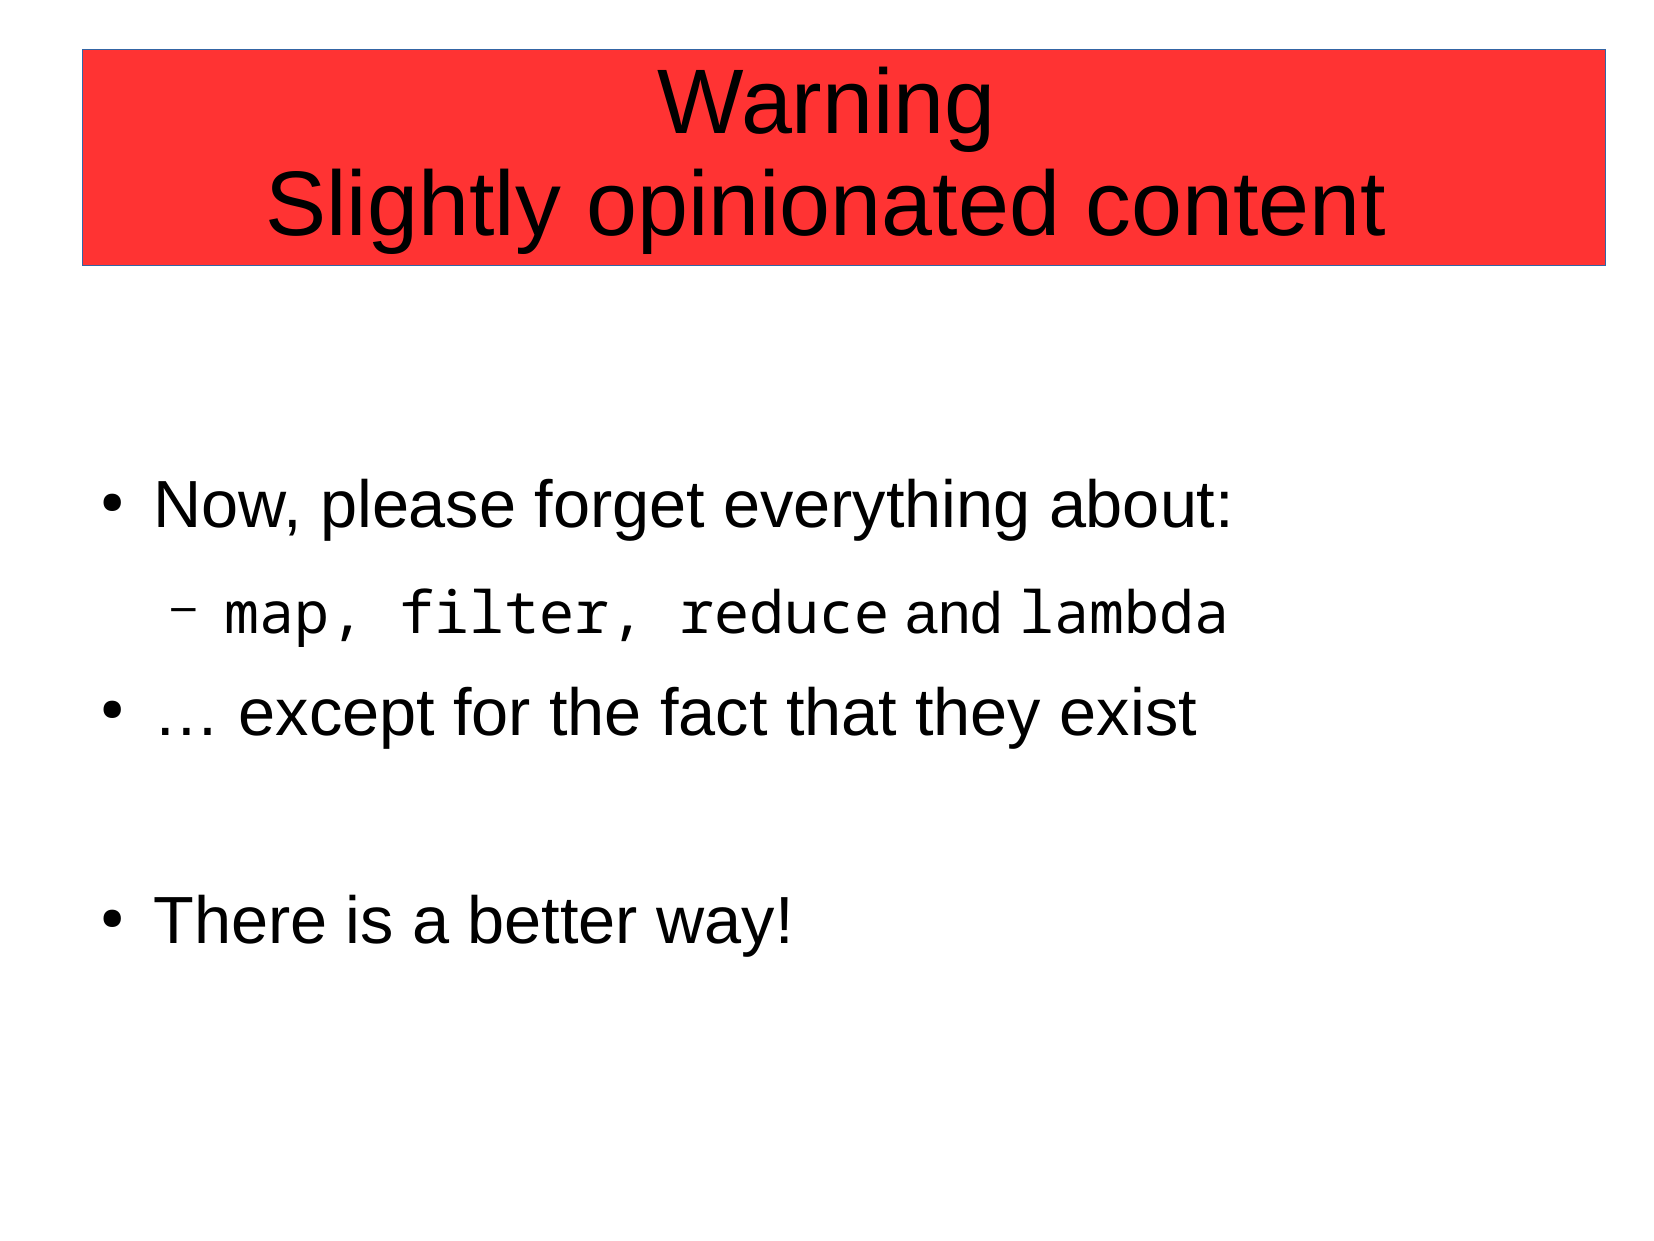

# Warning Slightly opinionated content
Now, please forget everything about:
map, filter, reduce and lambda
… except for the fact that they exist
There is a better way!